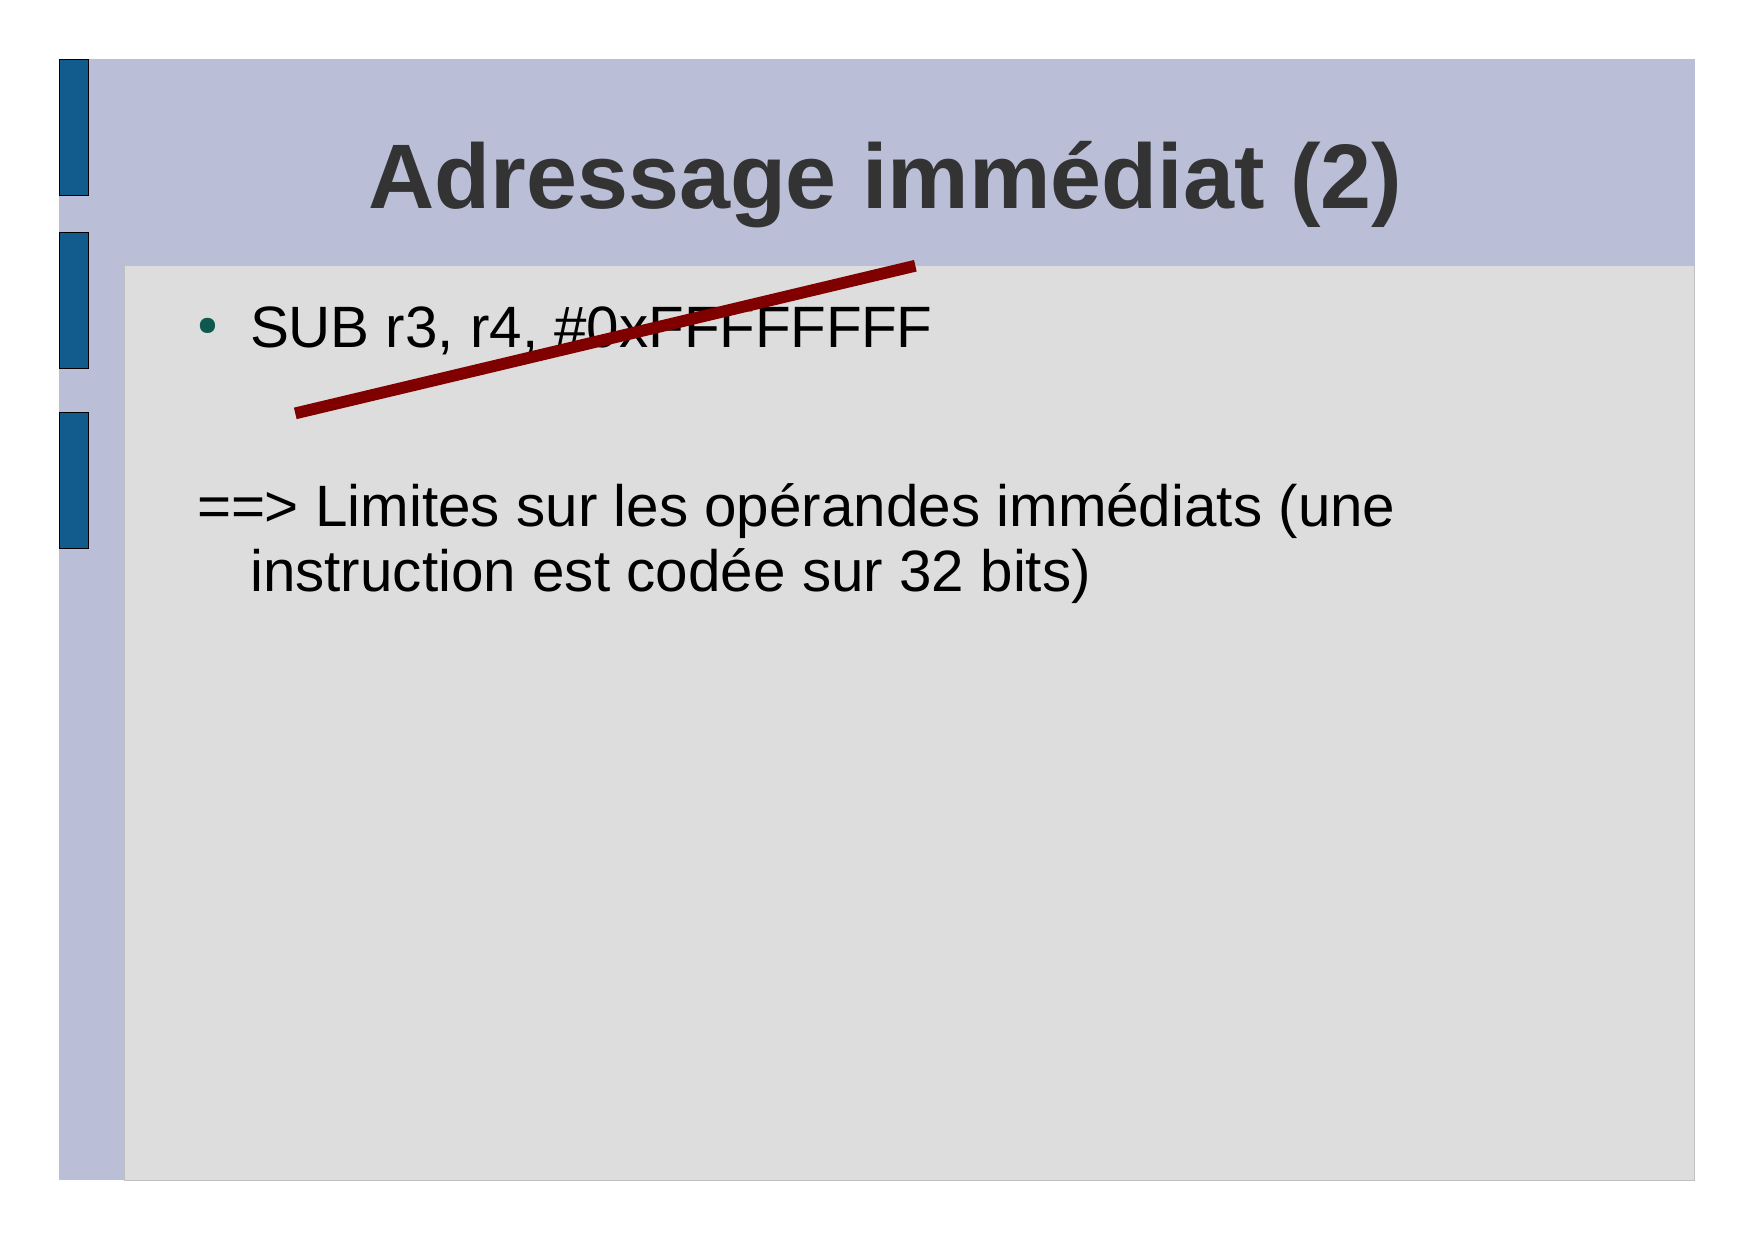

# Adressage immédiat (2)
SUB r3, r4, #0xFFFFFFFF
==> Limites sur les opérandes immédiats (une instruction est codée sur 32 bits)